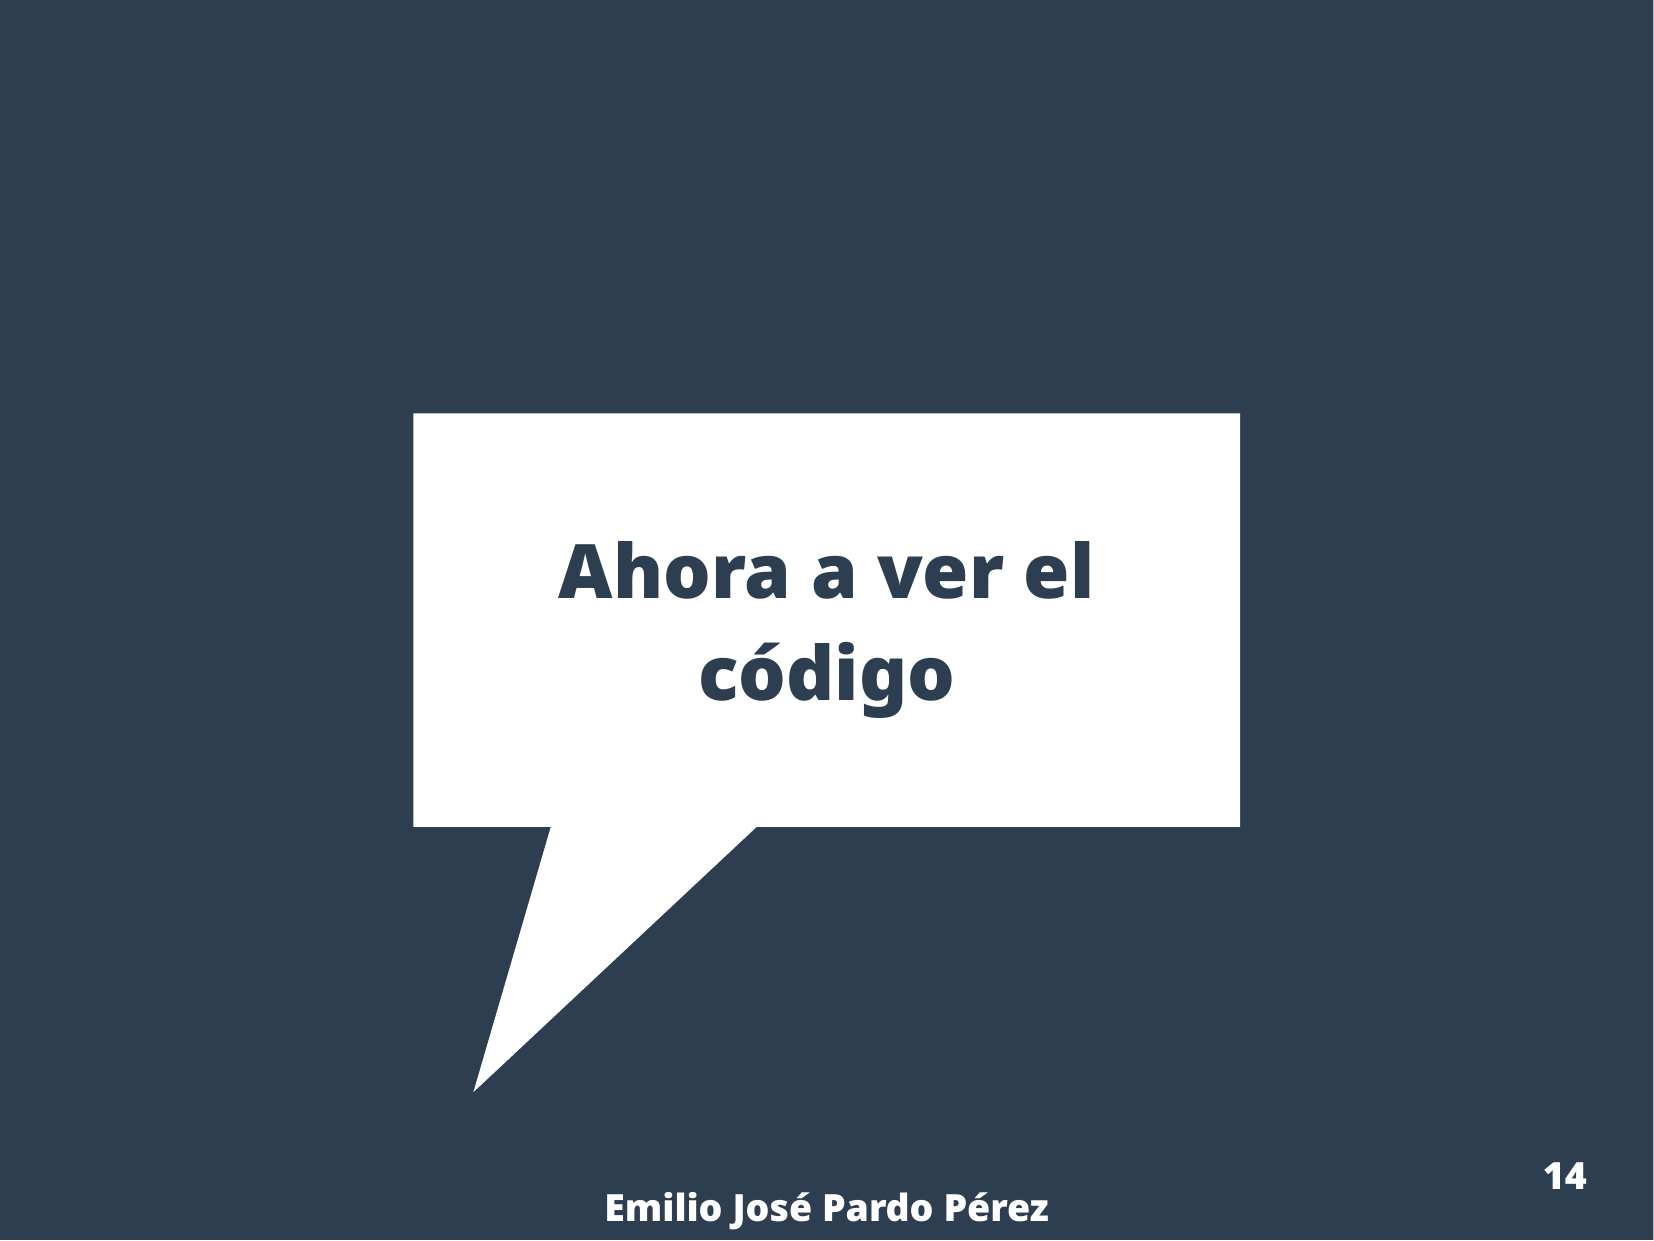

# Ahora a ver el código
14
Emilio José Pardo Pérez